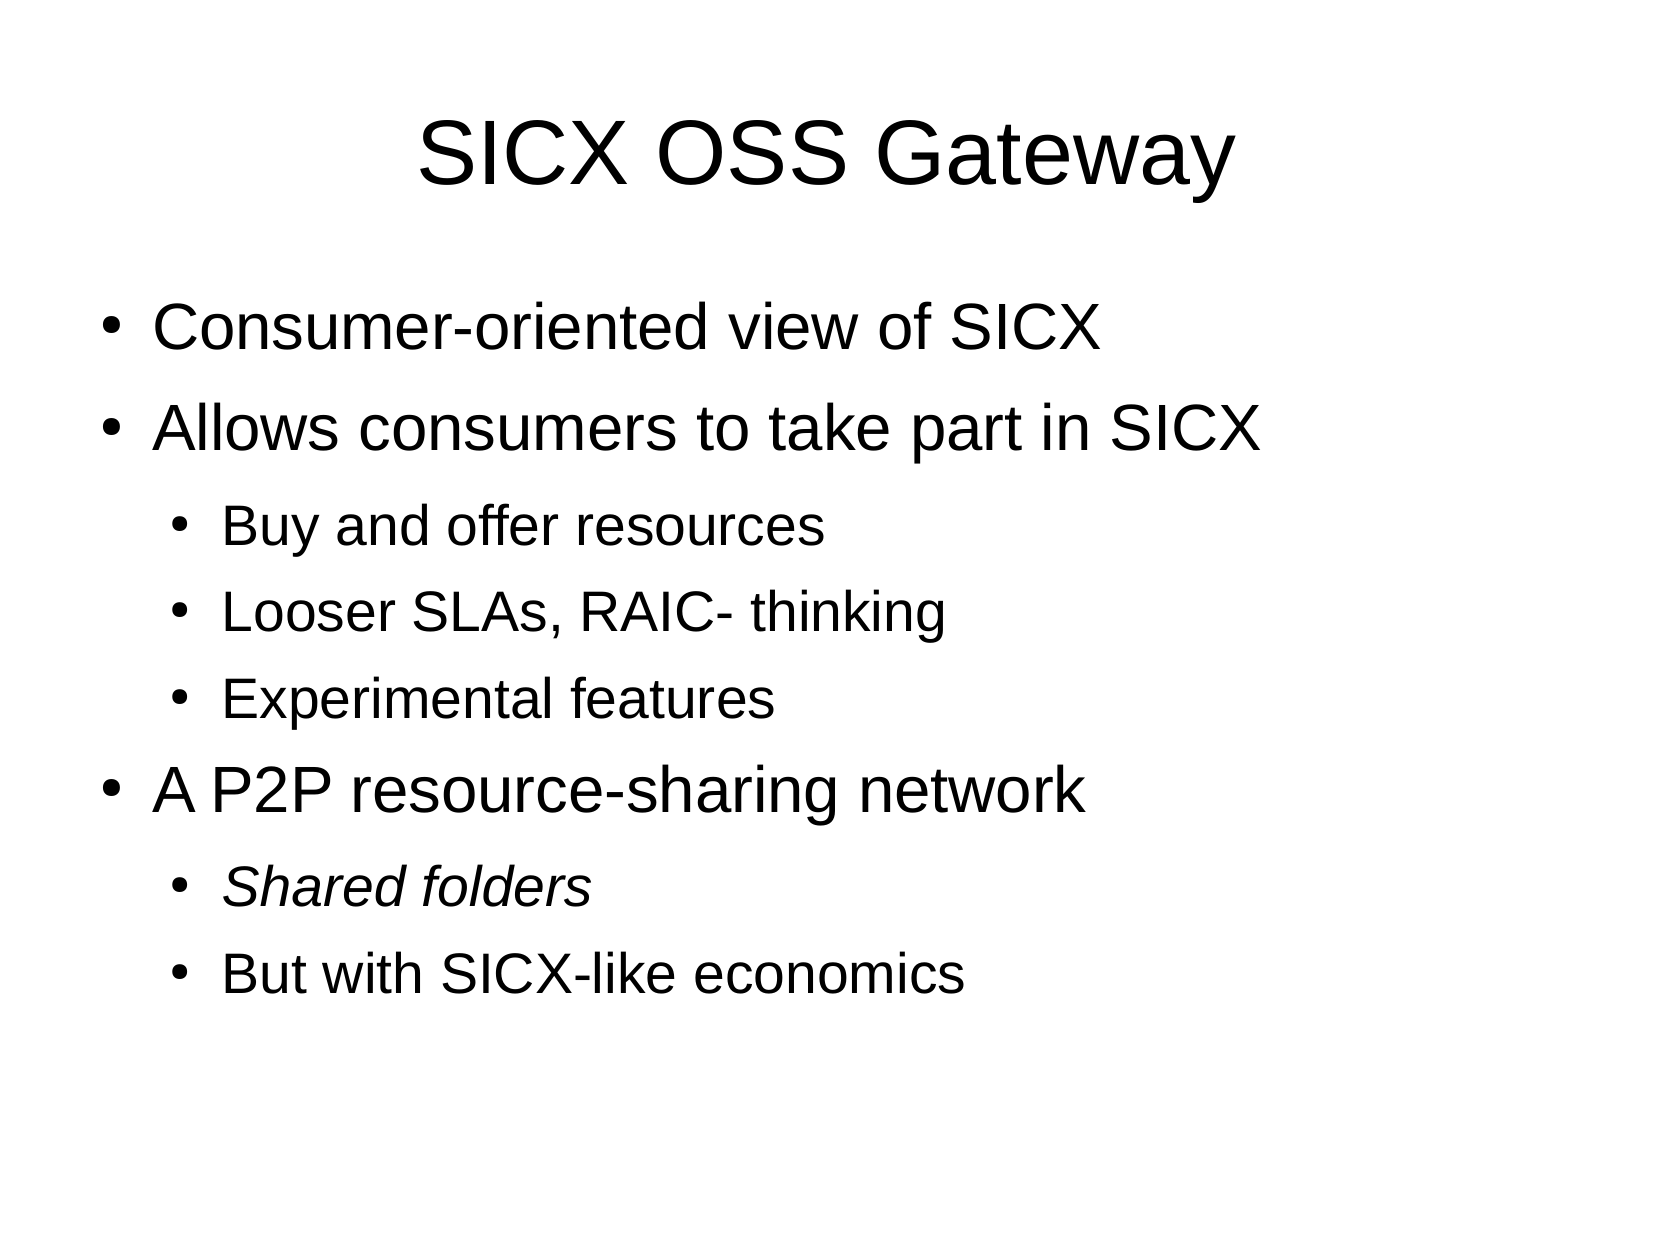

# SICX OSS Gateway
Consumer-oriented view of SICX
Allows consumers to take part in SICX
Buy and offer resources
Looser SLAs, RAIC- thinking
Experimental features
A P2P resource-sharing network
Shared folders
But with SICX-like economics